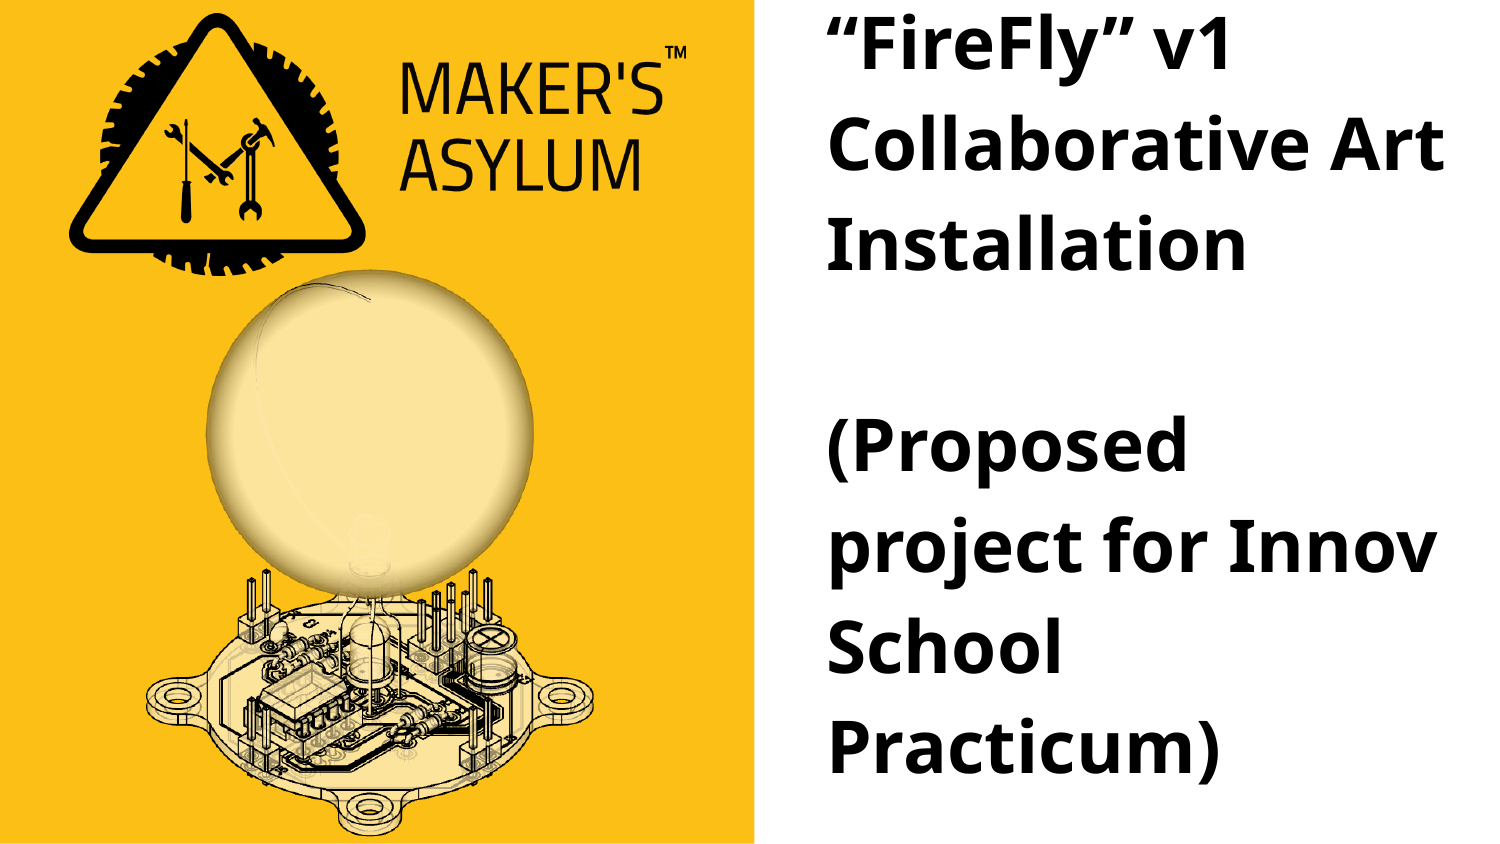

“FireFly” v1
Collaborative Art
Installation
(Proposed project for Innov School Practicum)